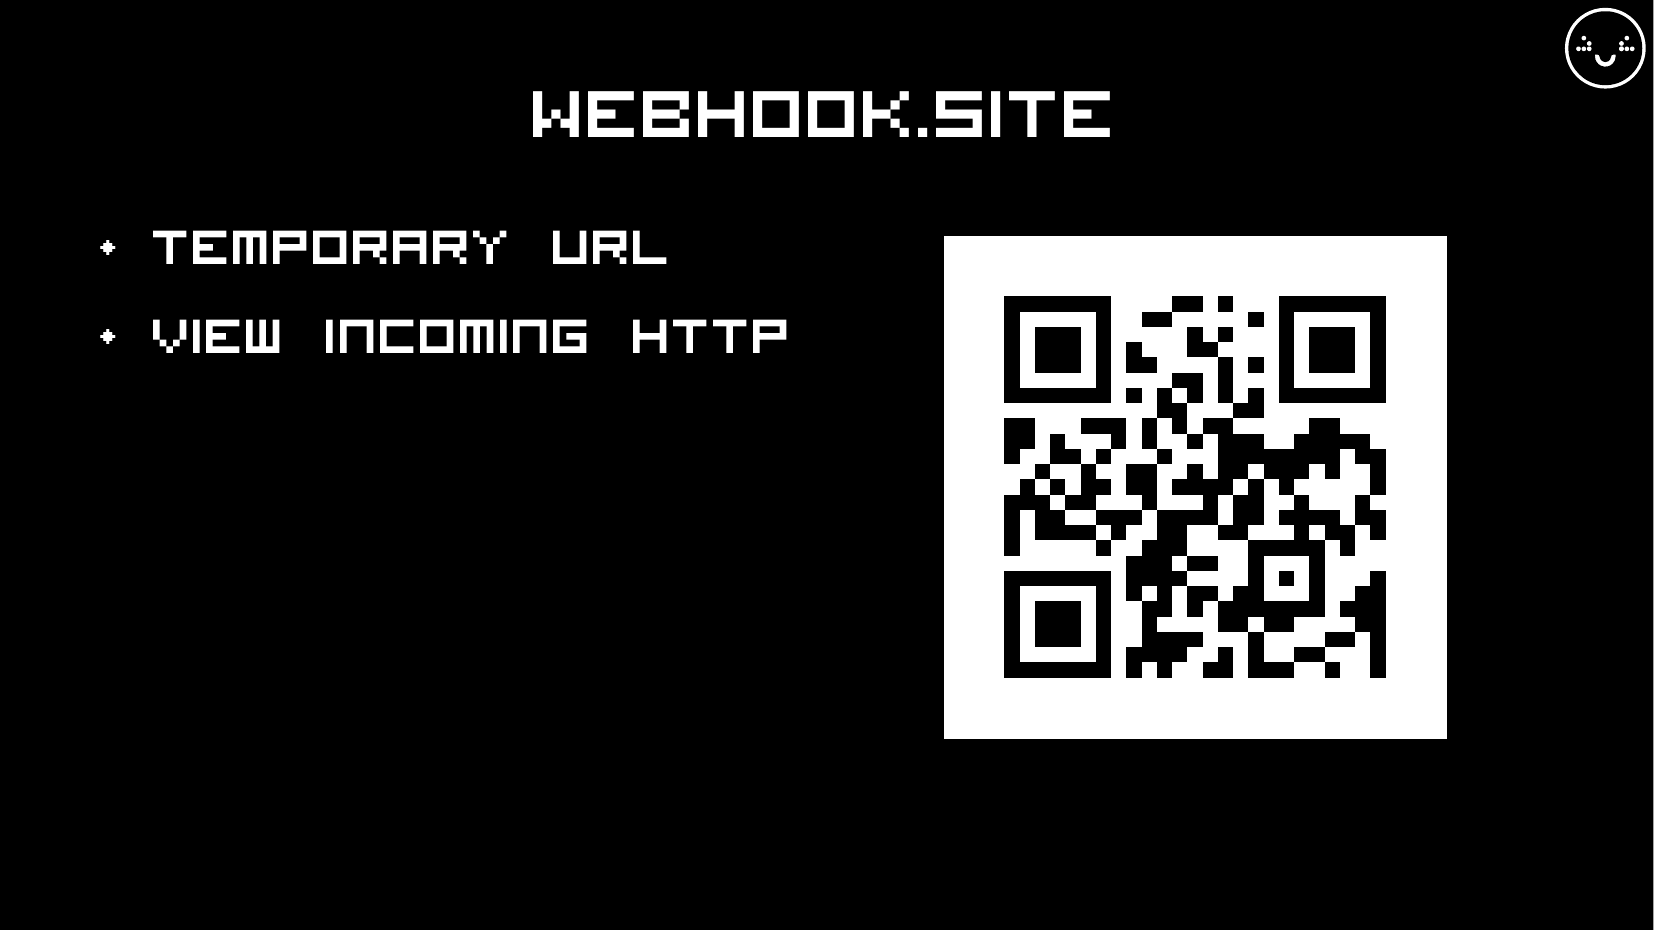

# Webhook.site
temporary url
View incoming http